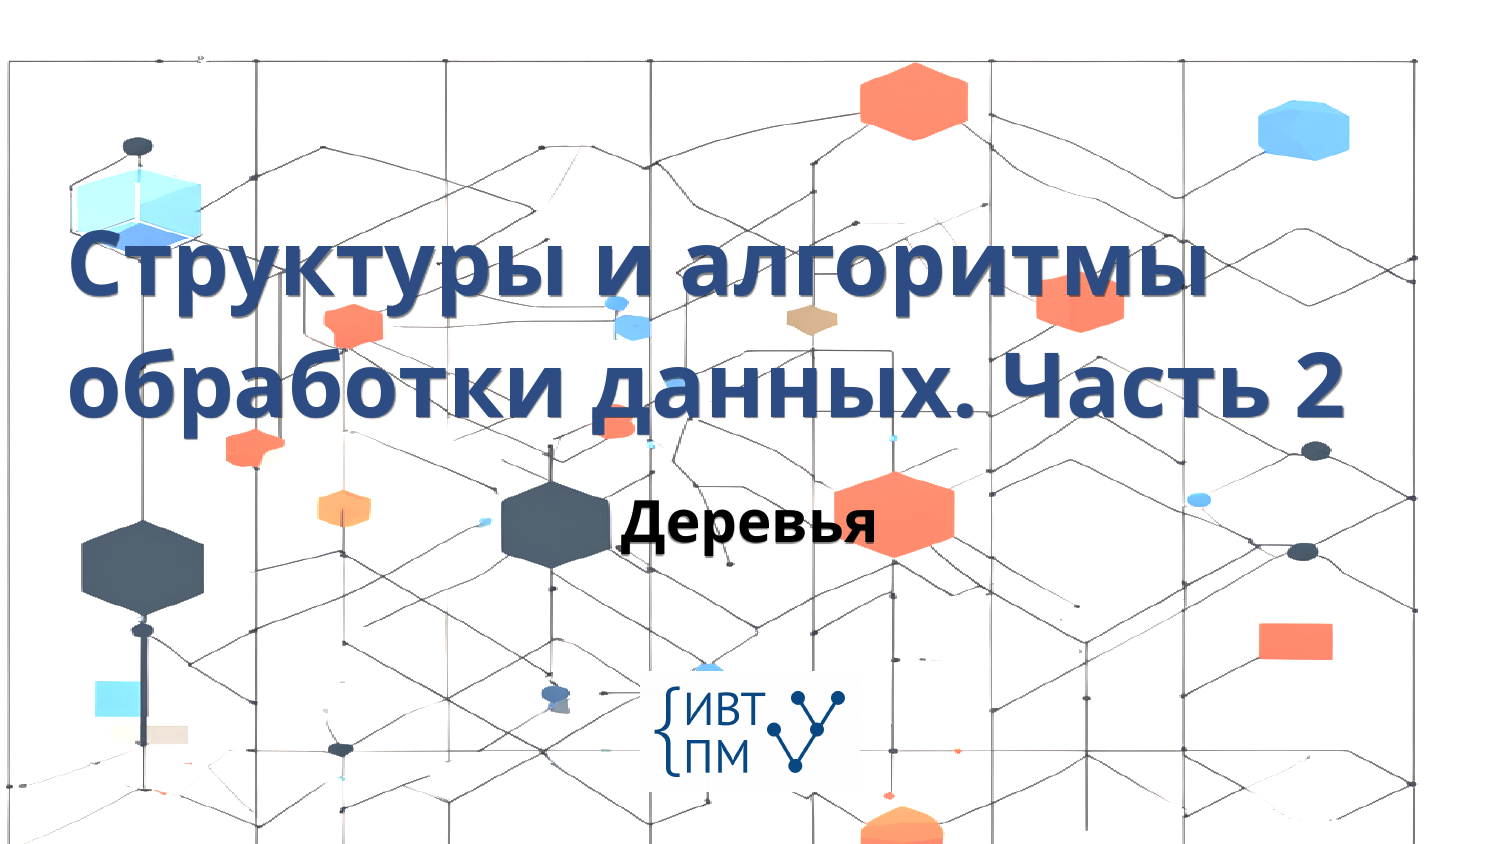

# Структуры и алгоритмы обработки данных. Часть 2
Деревья